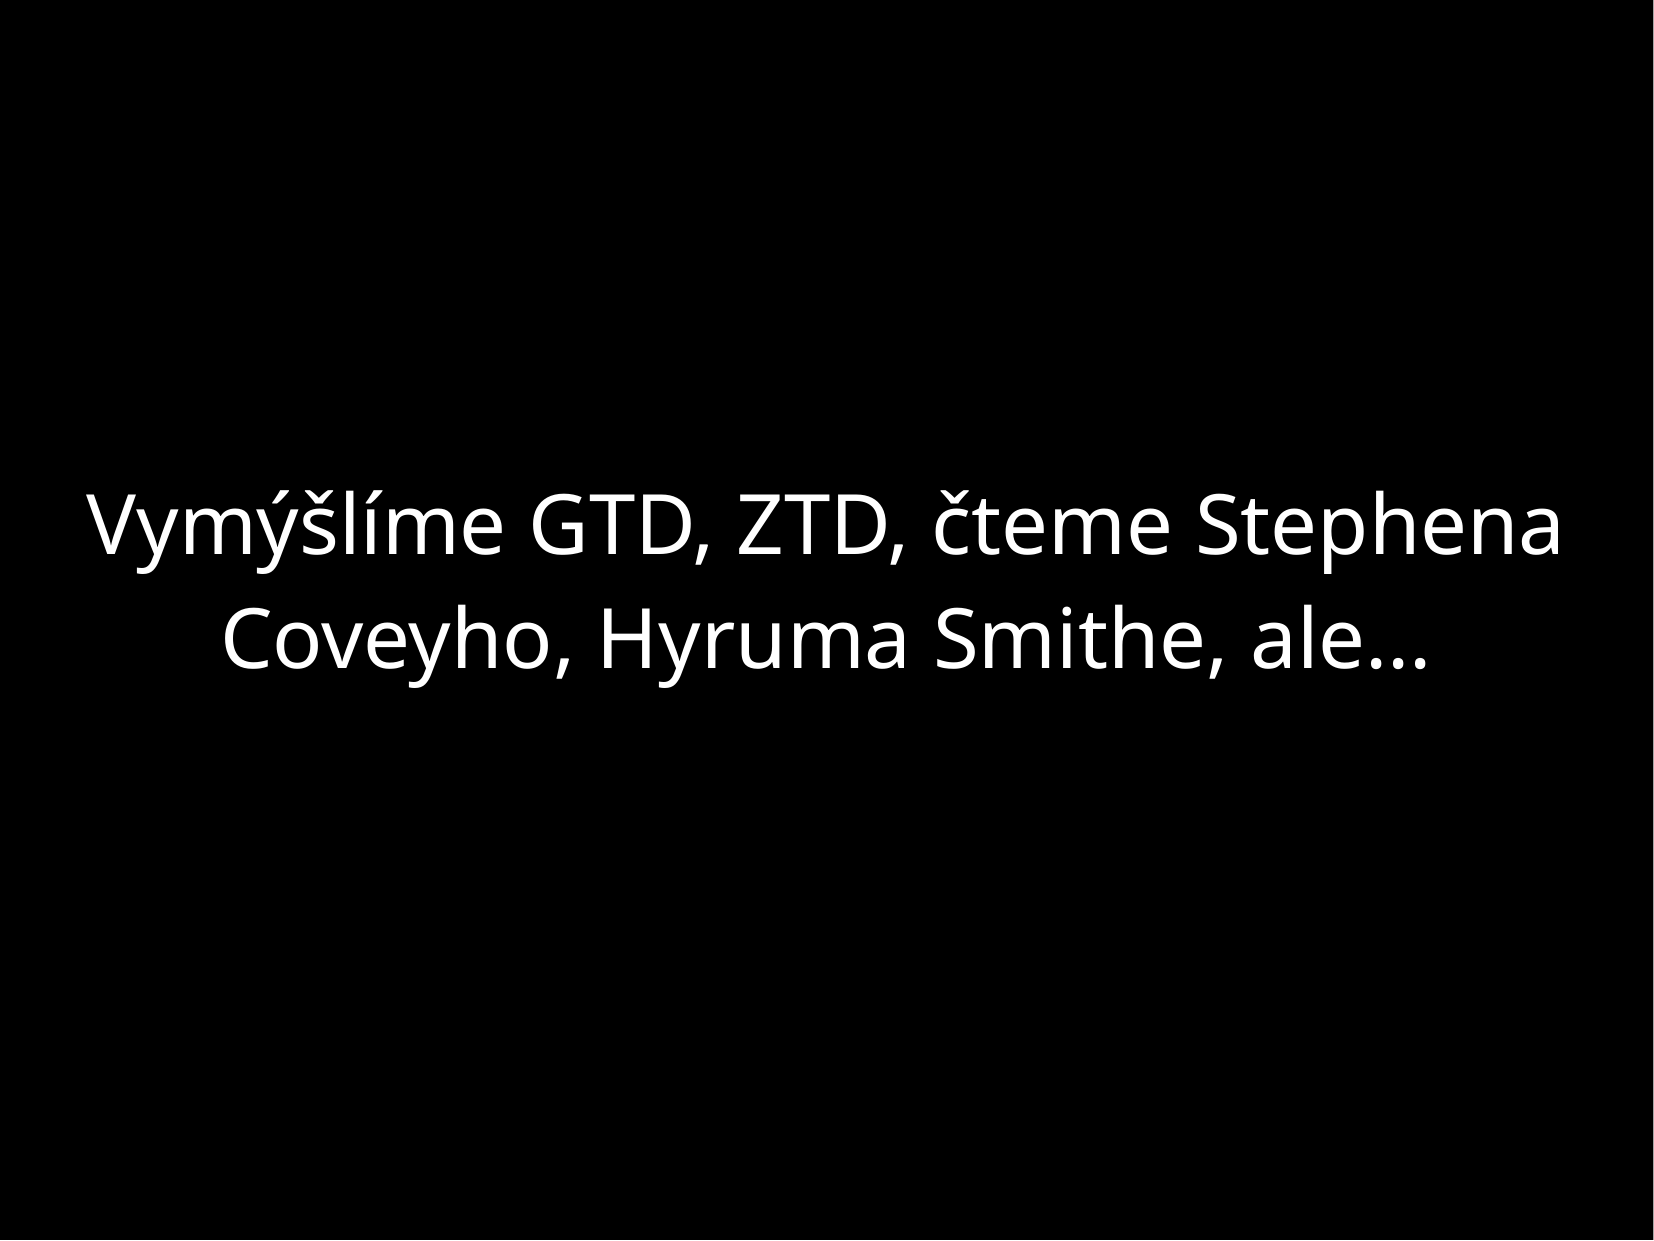

# Vymýšlíme GTD, ZTD, čteme Stephena Coveyho, Hyruma Smithe, ale...